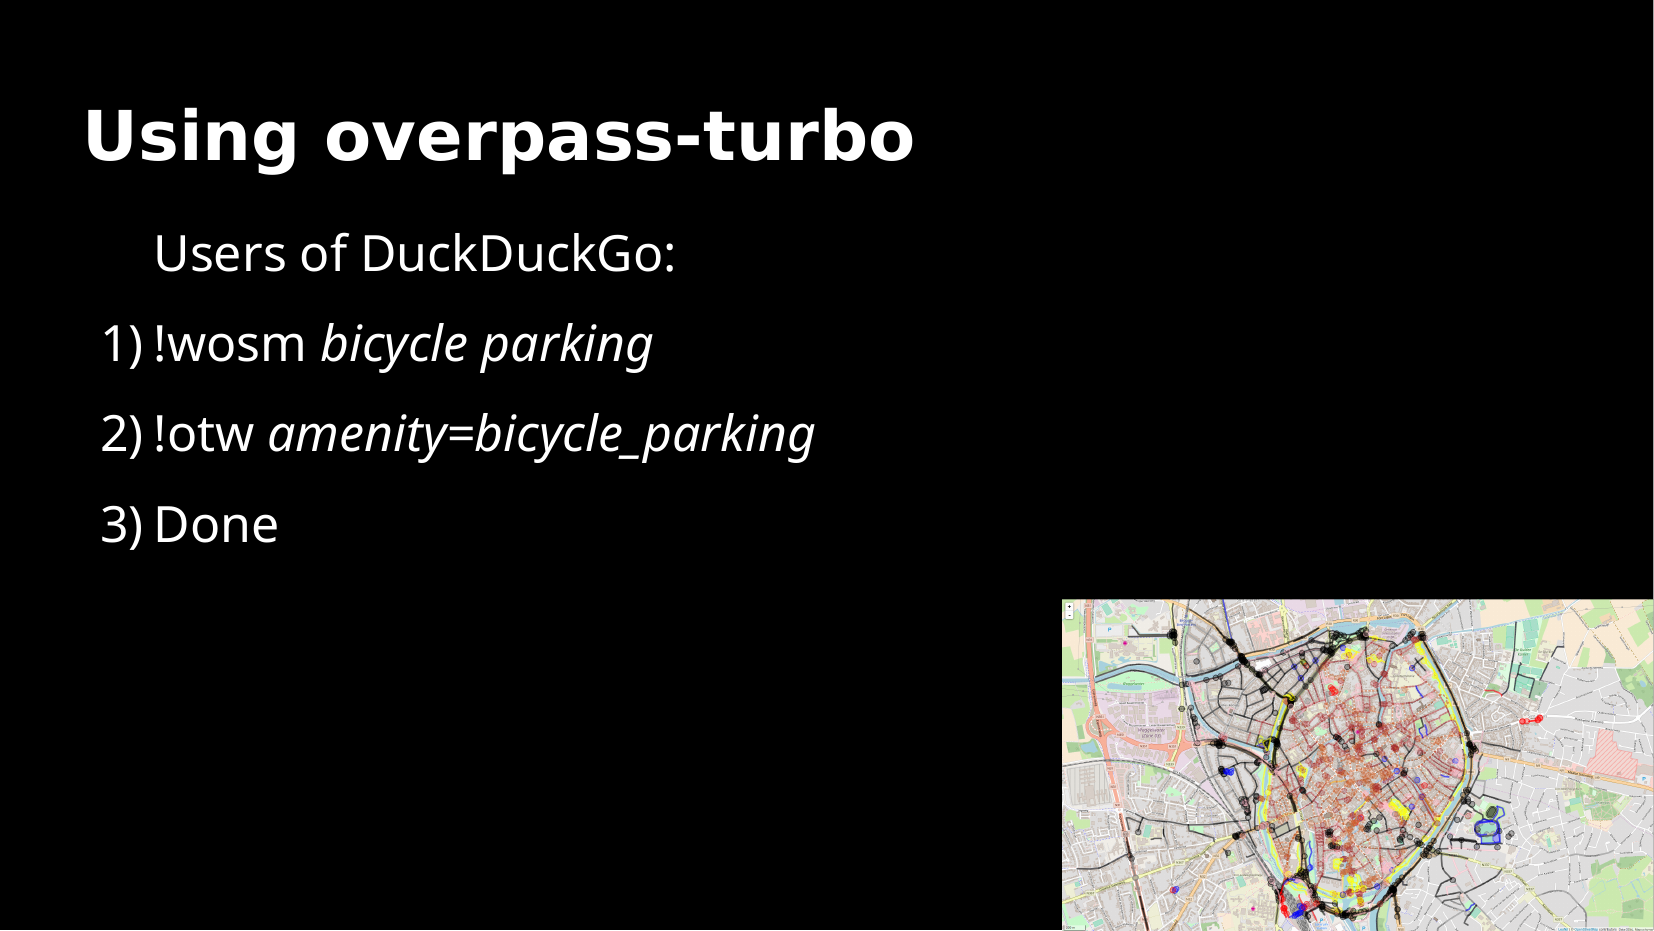

# Using overpass-turbo
Users of DuckDuckGo:
!wosm bicycle parking
!otw amenity=bicycle_parking
Done